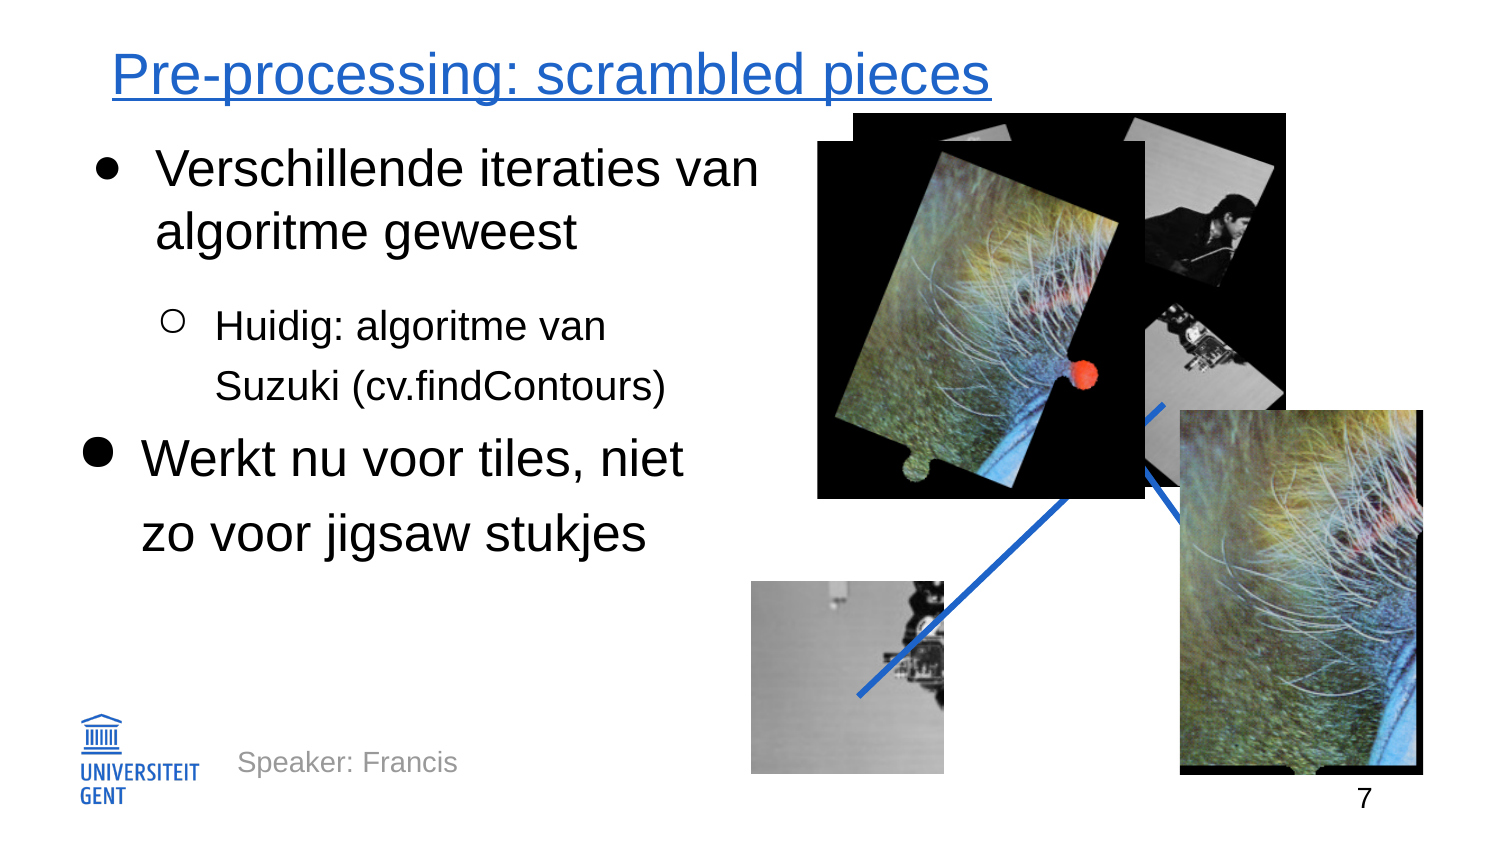

Pre-processing: scrambled pieces
# Verschillende iteraties van algoritme geweest
Huidig: algoritme van Suzuki (cv.findContours)
Werkt nu voor tiles, niet zo voor jigsaw stukjes
Speaker: Francis